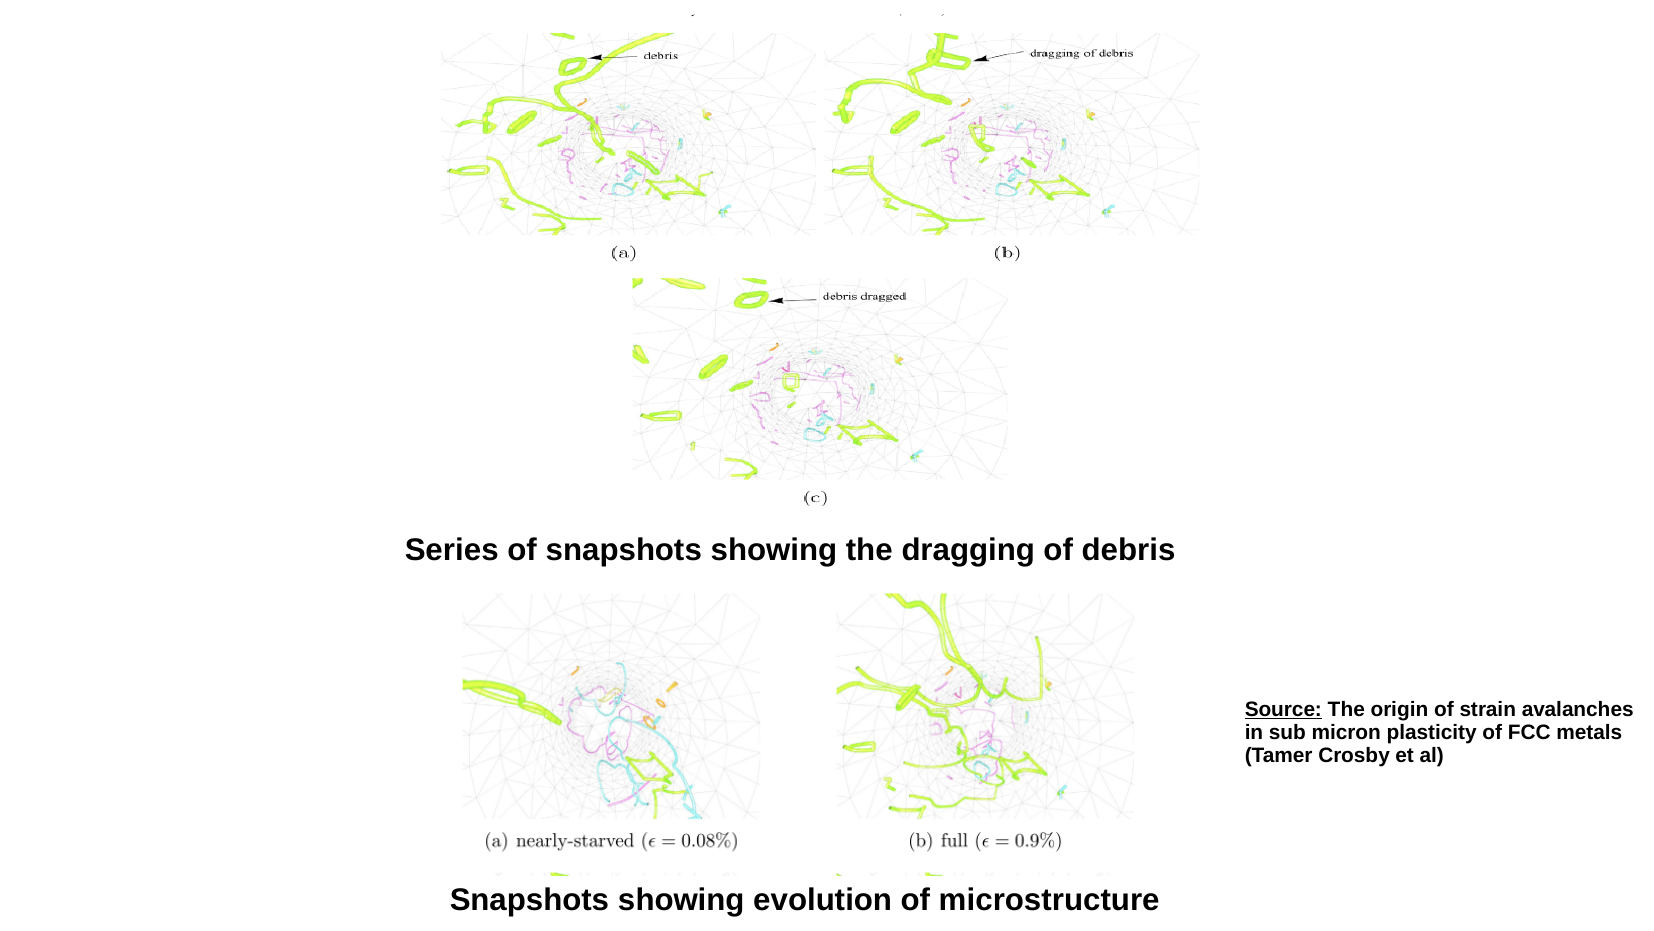

Series of snapshots showing the dragging of debris
Source: The origin of strain avalanches in sub micron plasticity of FCC metals (Tamer Crosby et al)
Snapshots showing evolution of microstructure